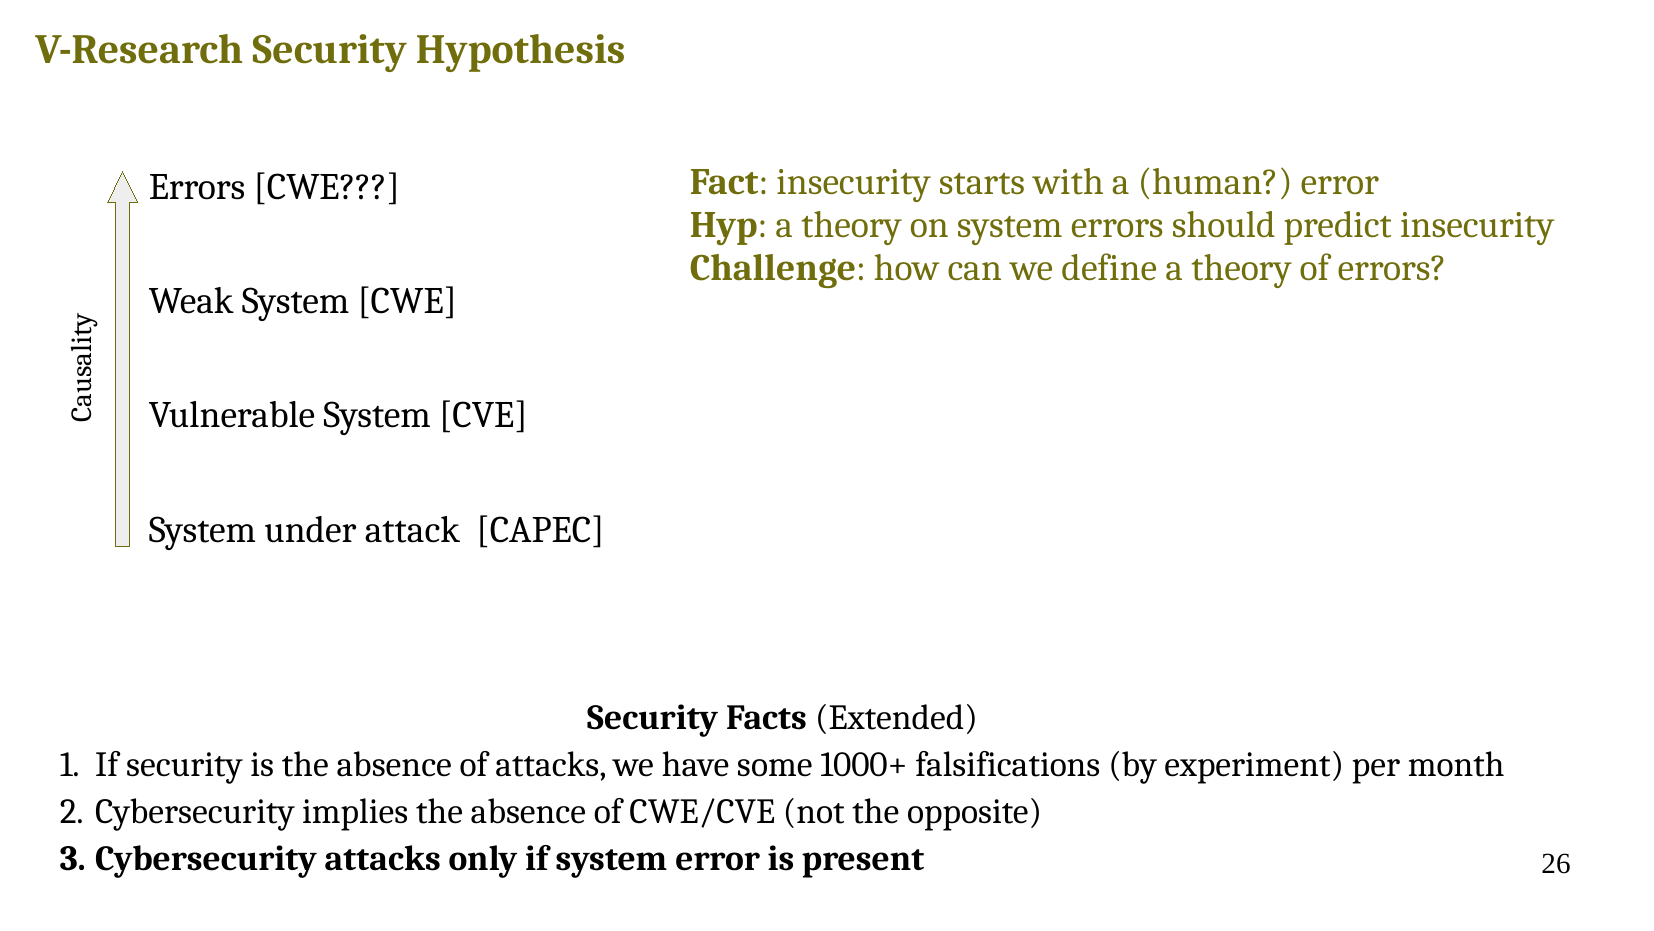

V-Research Security Hypothesis
Fact: insecurity starts with a (human?) error
Hyp: a theory on system errors should predict insecurity
Challenge: how can we define a theory of errors?
Errors [CWE???]
Weak System [CWE]
Causality
Vulnerable System [CVE]
System under attack [CAPEC]
Security Facts (Extended)
If security is the absence of attacks, we have some 1000+ falsifications (by experiment) per month
Cybersecurity implies the absence of CWE/CVE (not the opposite)
Cybersecurity attacks only if system error is present
26